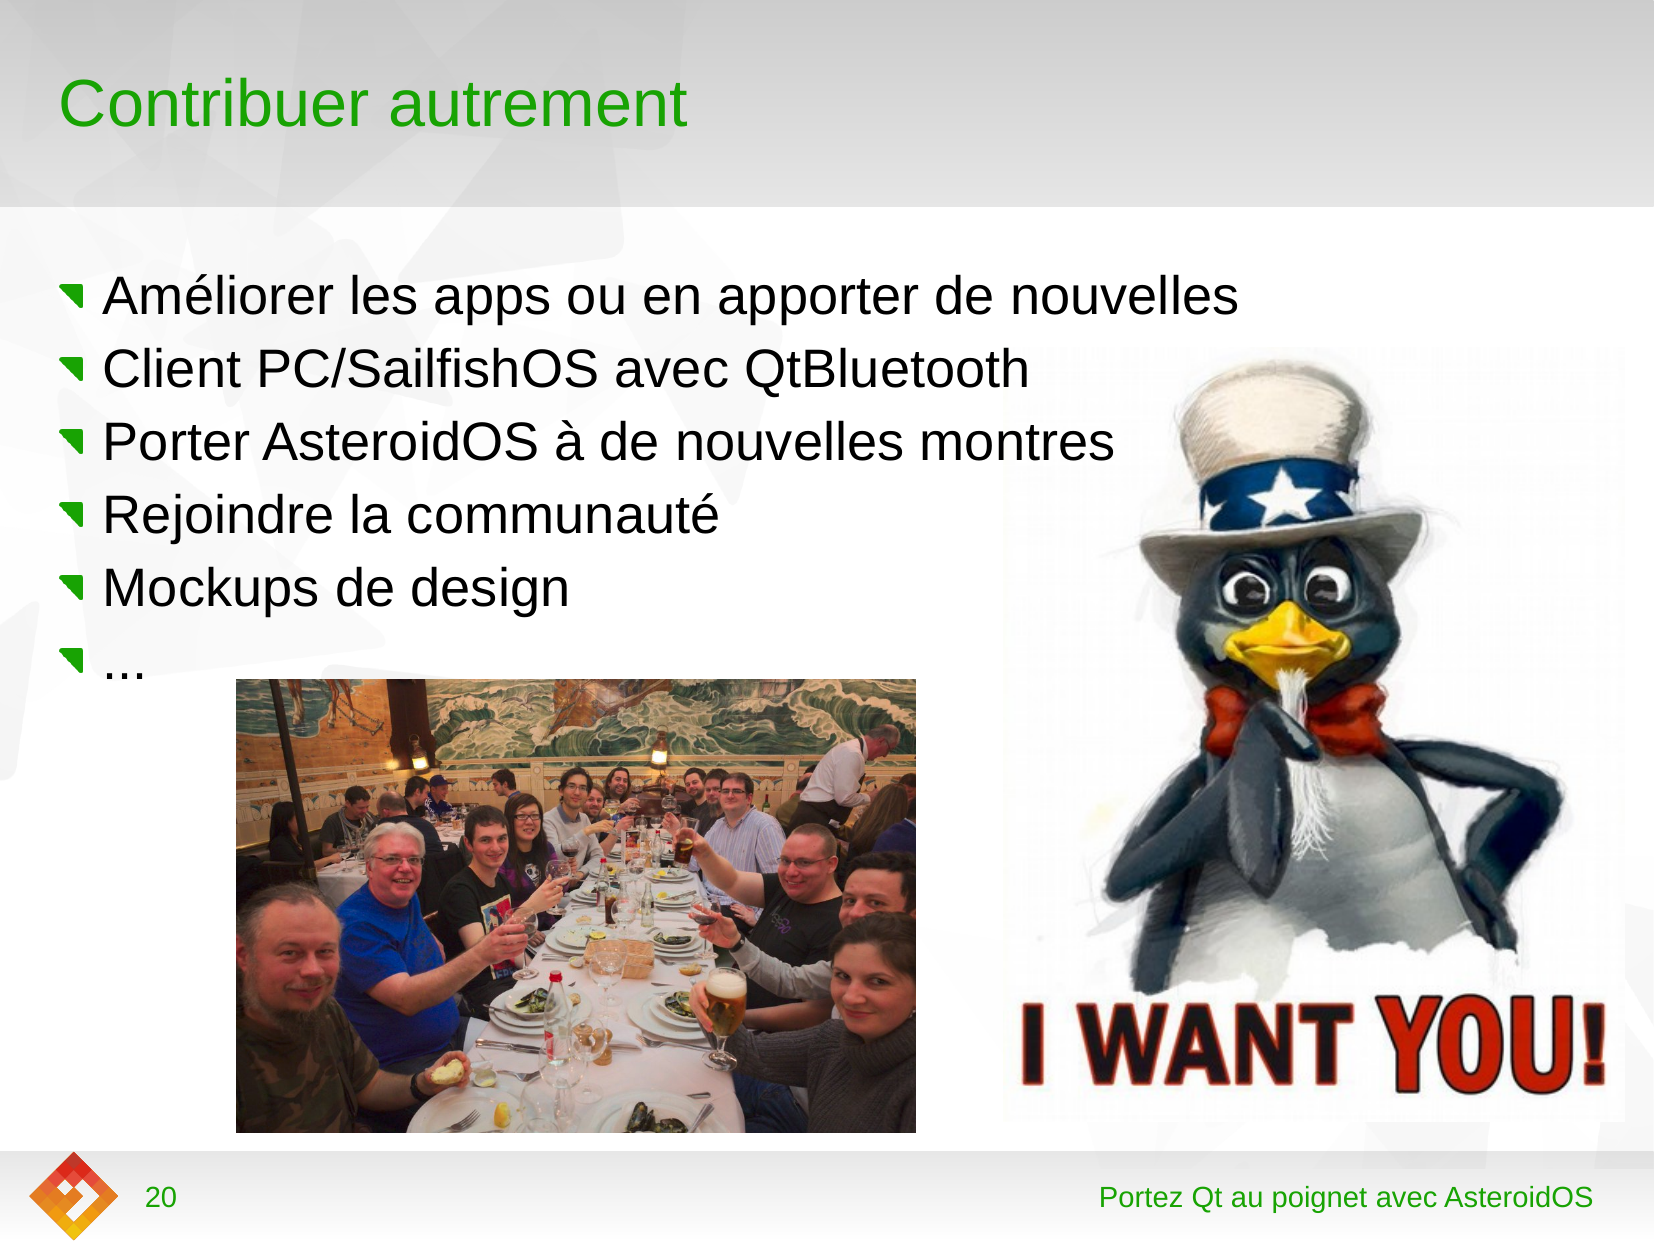

# Contribuer autrement
Améliorer les apps ou en apporter de nouvelles
Client PC/SailfishOS avec QtBluetooth
Porter AsteroidOS à de nouvelles montres
Rejoindre la communauté
Mockups de design
...
20
Portez Qt au poignet avec AsteroidOS